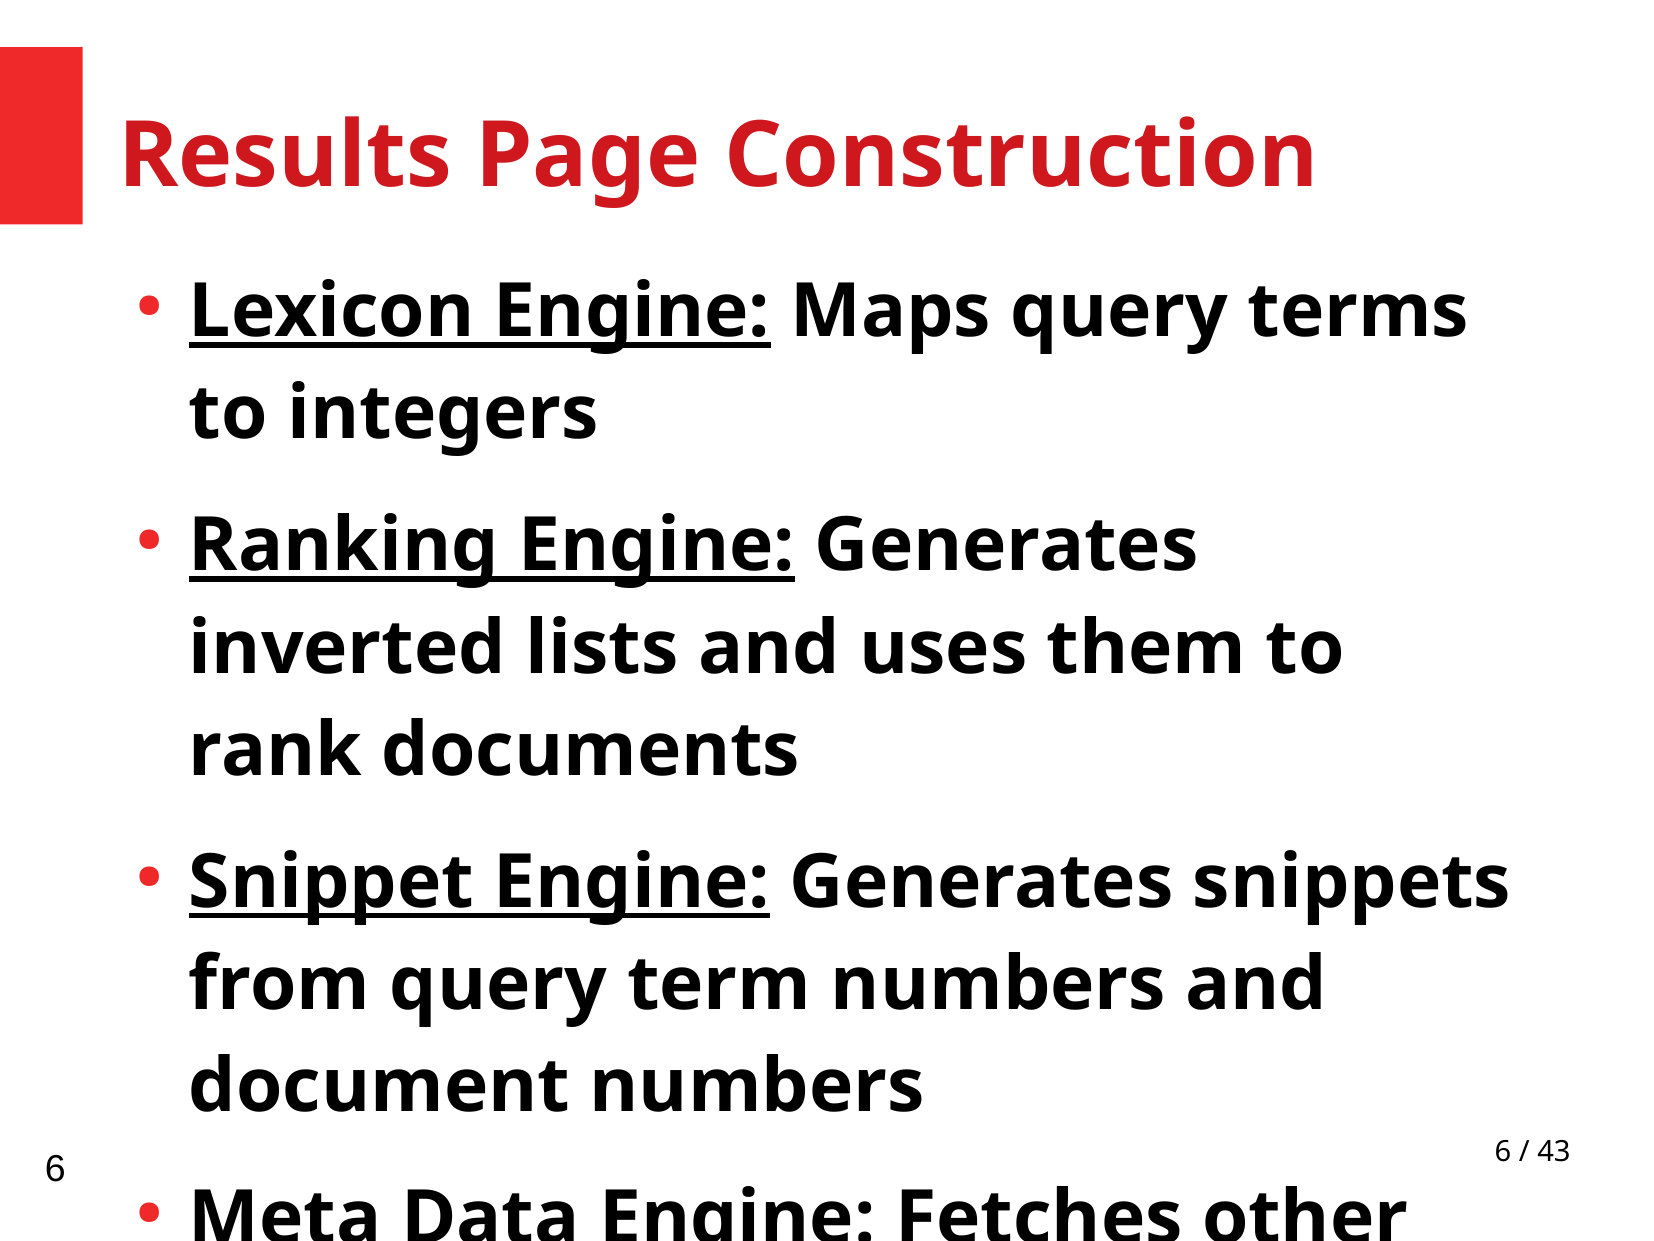

# Results Page Construction
Lexicon Engine: Maps query terms to integers
Ranking Engine: Generates inverted lists and uses them to rank documents
Snippet Engine: Generates snippets from query term numbers and document numbers
Meta Data Engine: Fetches other information to construct results page. Information include URI, pages’ titles, document type, size, ...etc.
6
6